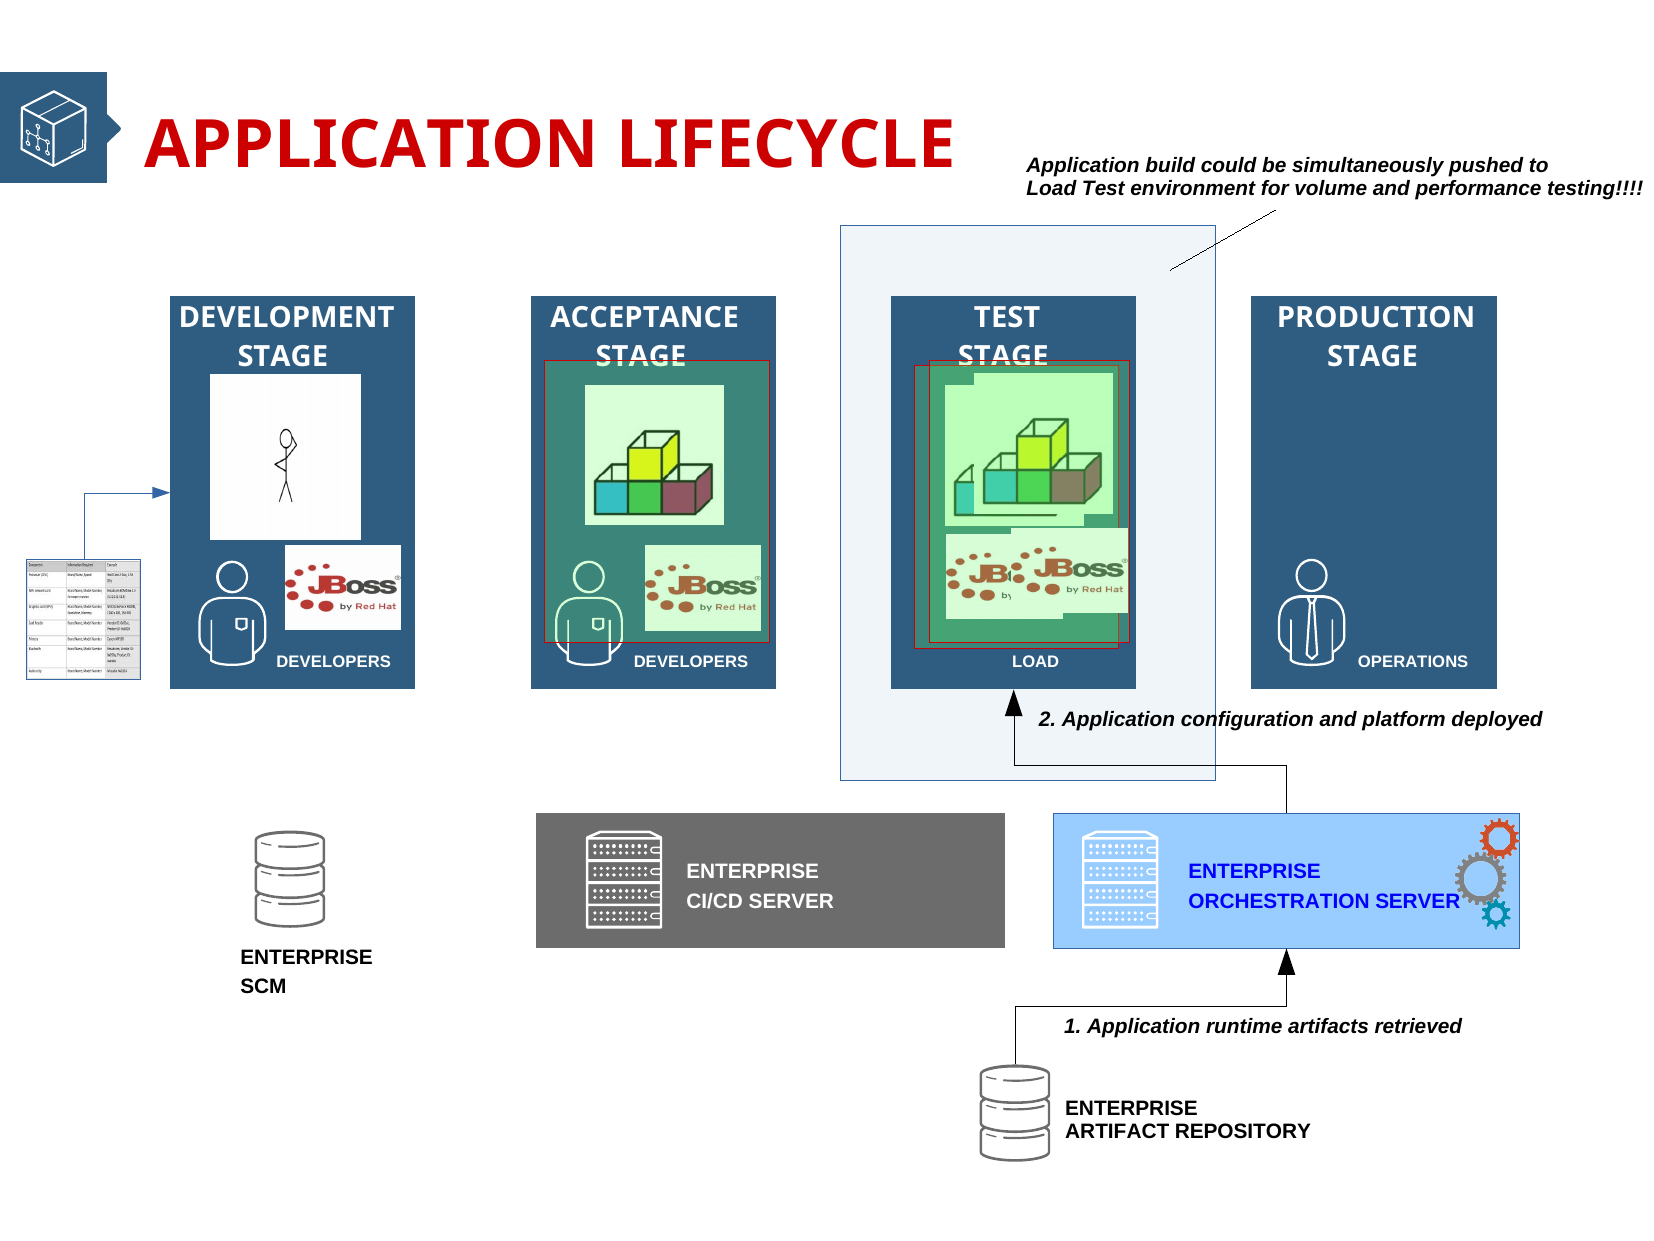

APPLICATION LIFECYCLE
Application build could be simultaneously pushed to
Load Test environment for volume and performance testing!!!!
DEVELOPMENT
STAGE
ACCEPTANCE
STAGE
TEST
STAGE
PRODUCTION
STAGE
DEVELOPERS
DEVELOPERS
LOAD
OPERATIONS
2. Application configuration and platform deployed
ENTERPRISE
CI/CD SERVER
ENTERPRISE
ORCHESTRATION SERVER
ENTERPRISE
SCM
1. Application runtime artifacts retrieved
ENTERPRISE
ARTIFACT REPOSITORY